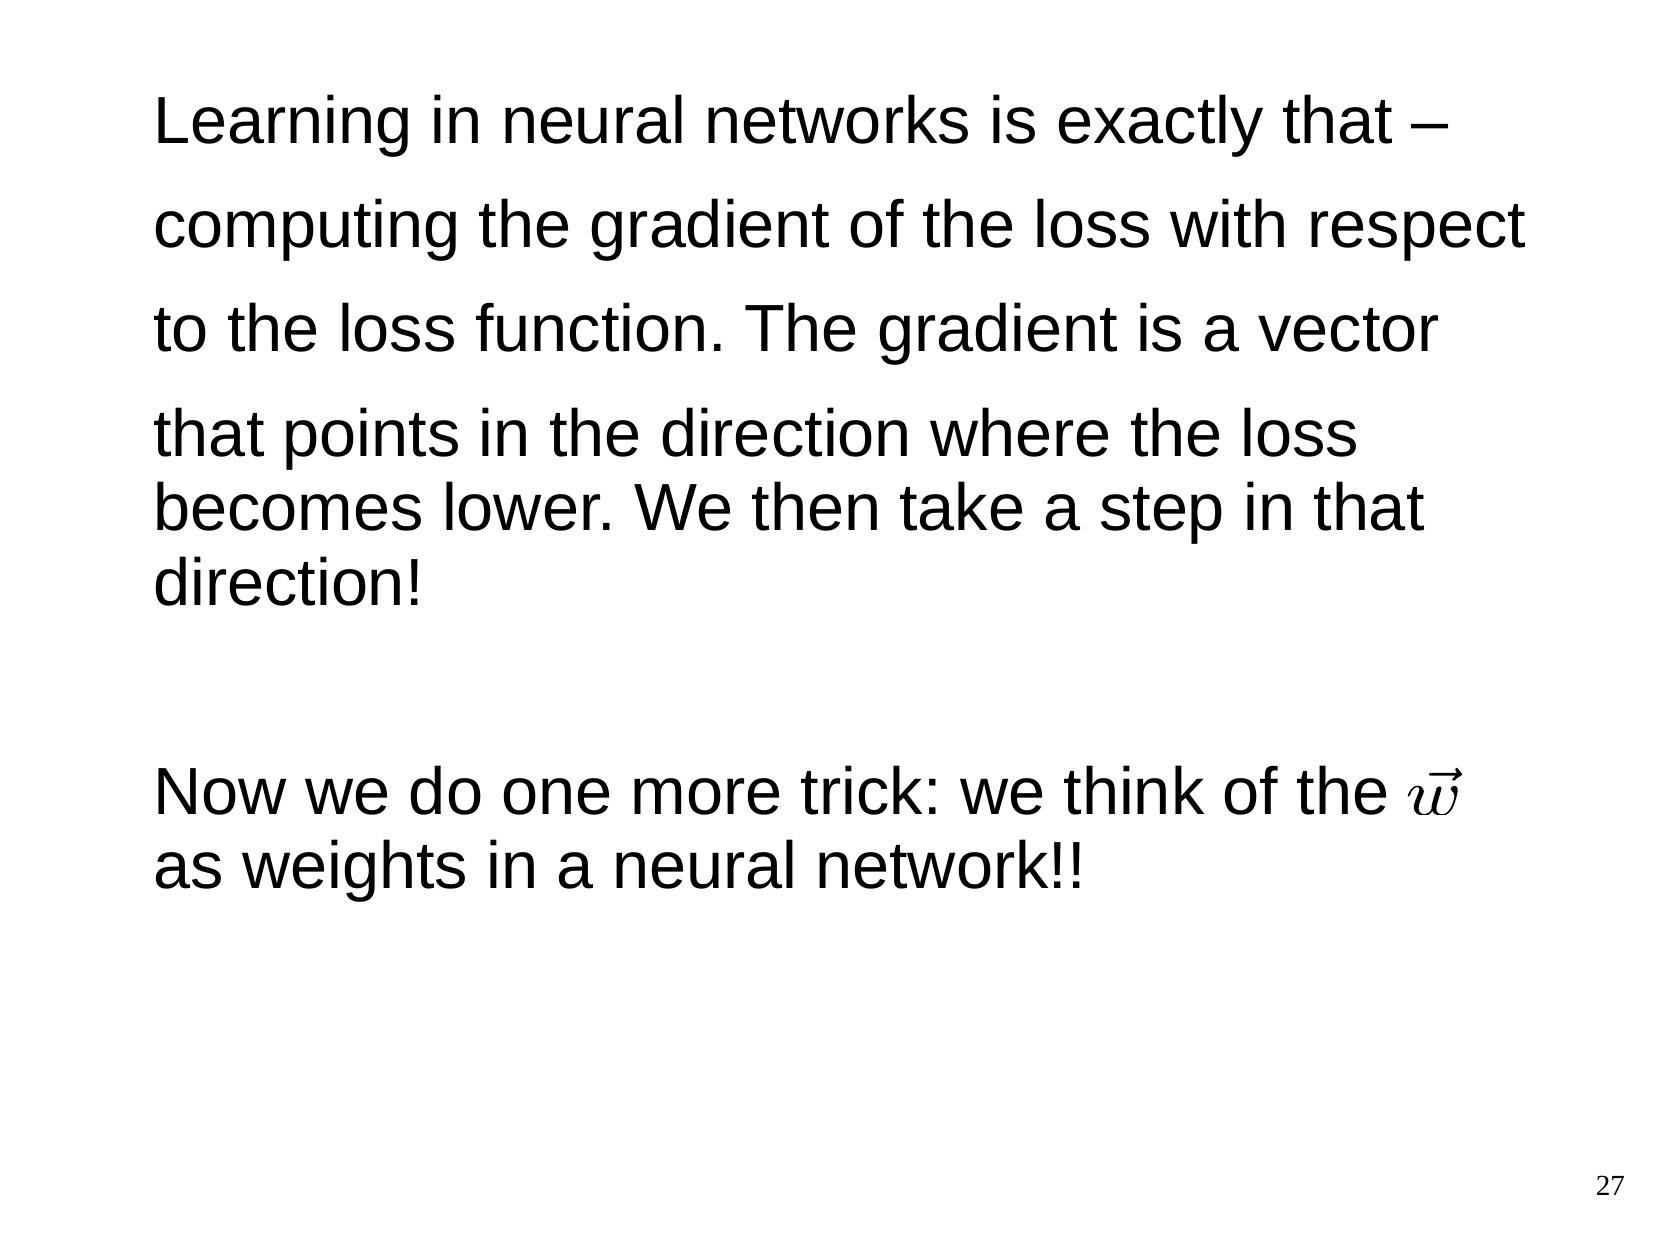

# Learning in neural networks is exactly that –
computing the gradient of the loss with respect
to the loss function. The gradient is a vector
that points in the direction where the loss becomes lower. We then take a step in that direction!
Now we do one more trick: we think of the
as weights in a neural network!!
27